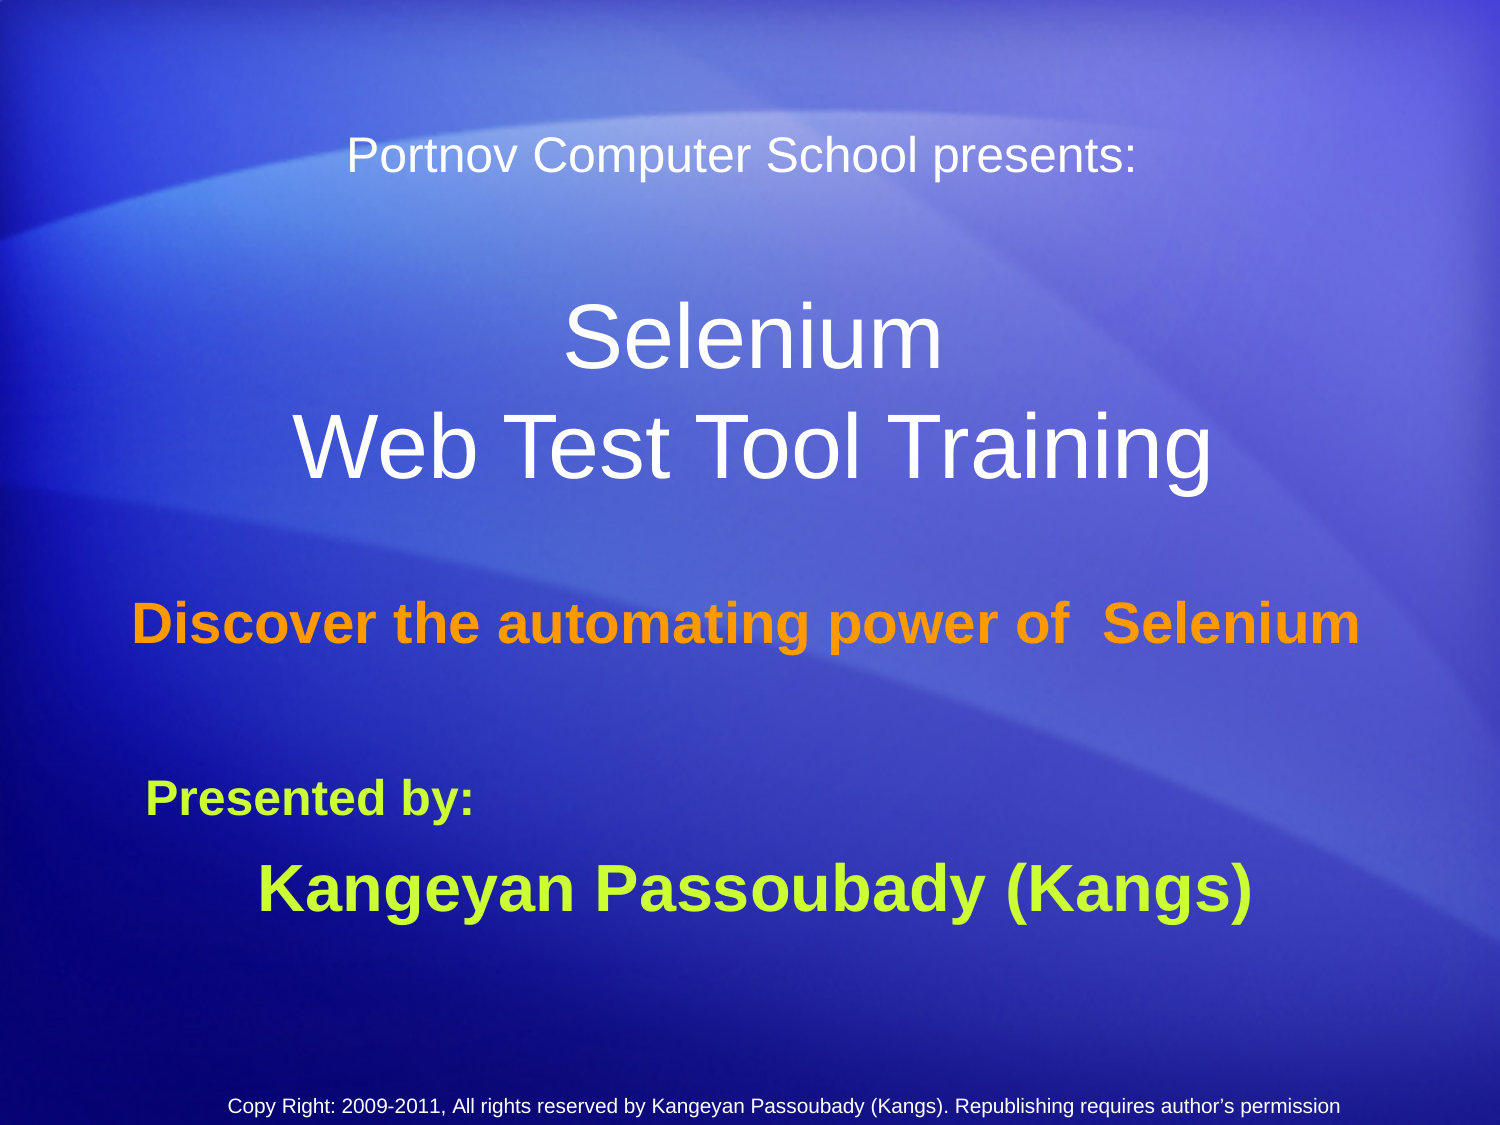

Portnov Computer School presents:
# Selenium Web Test Tool Training
Discover the automating power of Selenium
Presented by:
Kangeyan Passoubady (Kangs)
Copy Right: 2009-2011, All rights reserved by Kangeyan Passoubady (Kangs). Republishing requires author’s permission